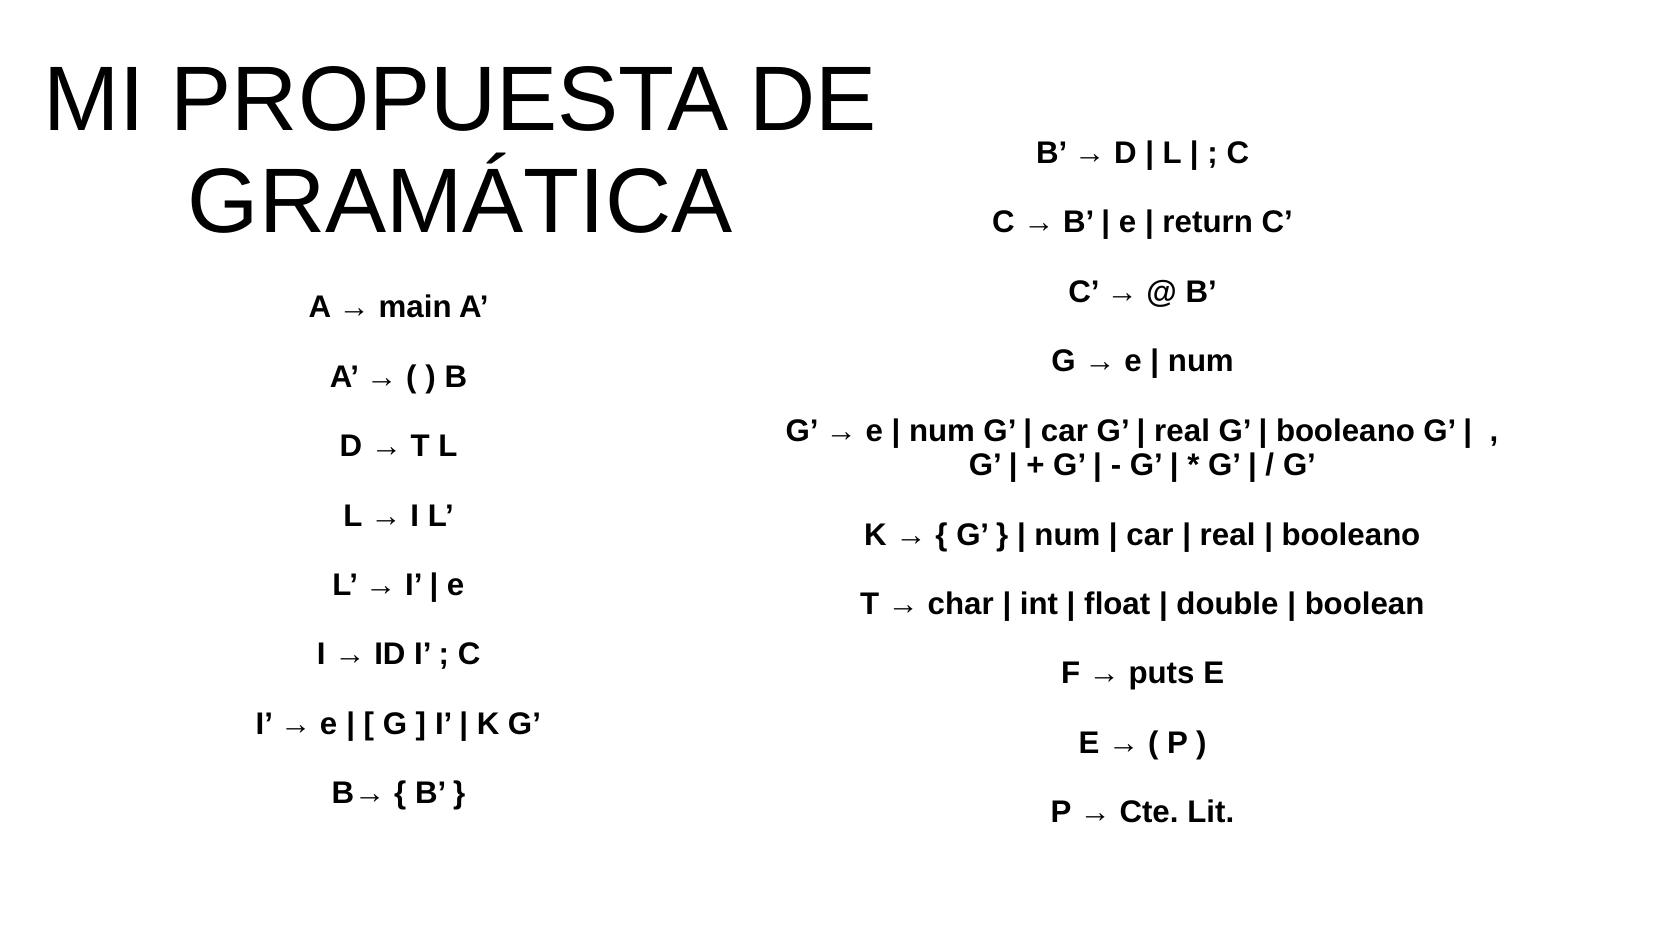

# MI PROPUESTA DE GRAMÁTICA
B’ → D | L | ; C
C → B’ | e | return C’
C’ → @ B’
G → e | num
G’ → e | num G’ | car G’ | real G’ | booleano G’ | , G’ | + G’ | - G’ | * G’ | / G’
K → { G’ } | num | car | real | booleano
T → char | int | float | double | boolean
F → puts E
E → ( P )
P → Cte. Lit.
A → main A’
A’ → ( ) B
D → T L
L → I L’
L’ → I’ | e
I → ID I’ ; C
I’ → e | [ G ] I’ | K G’
B→ { B’ }